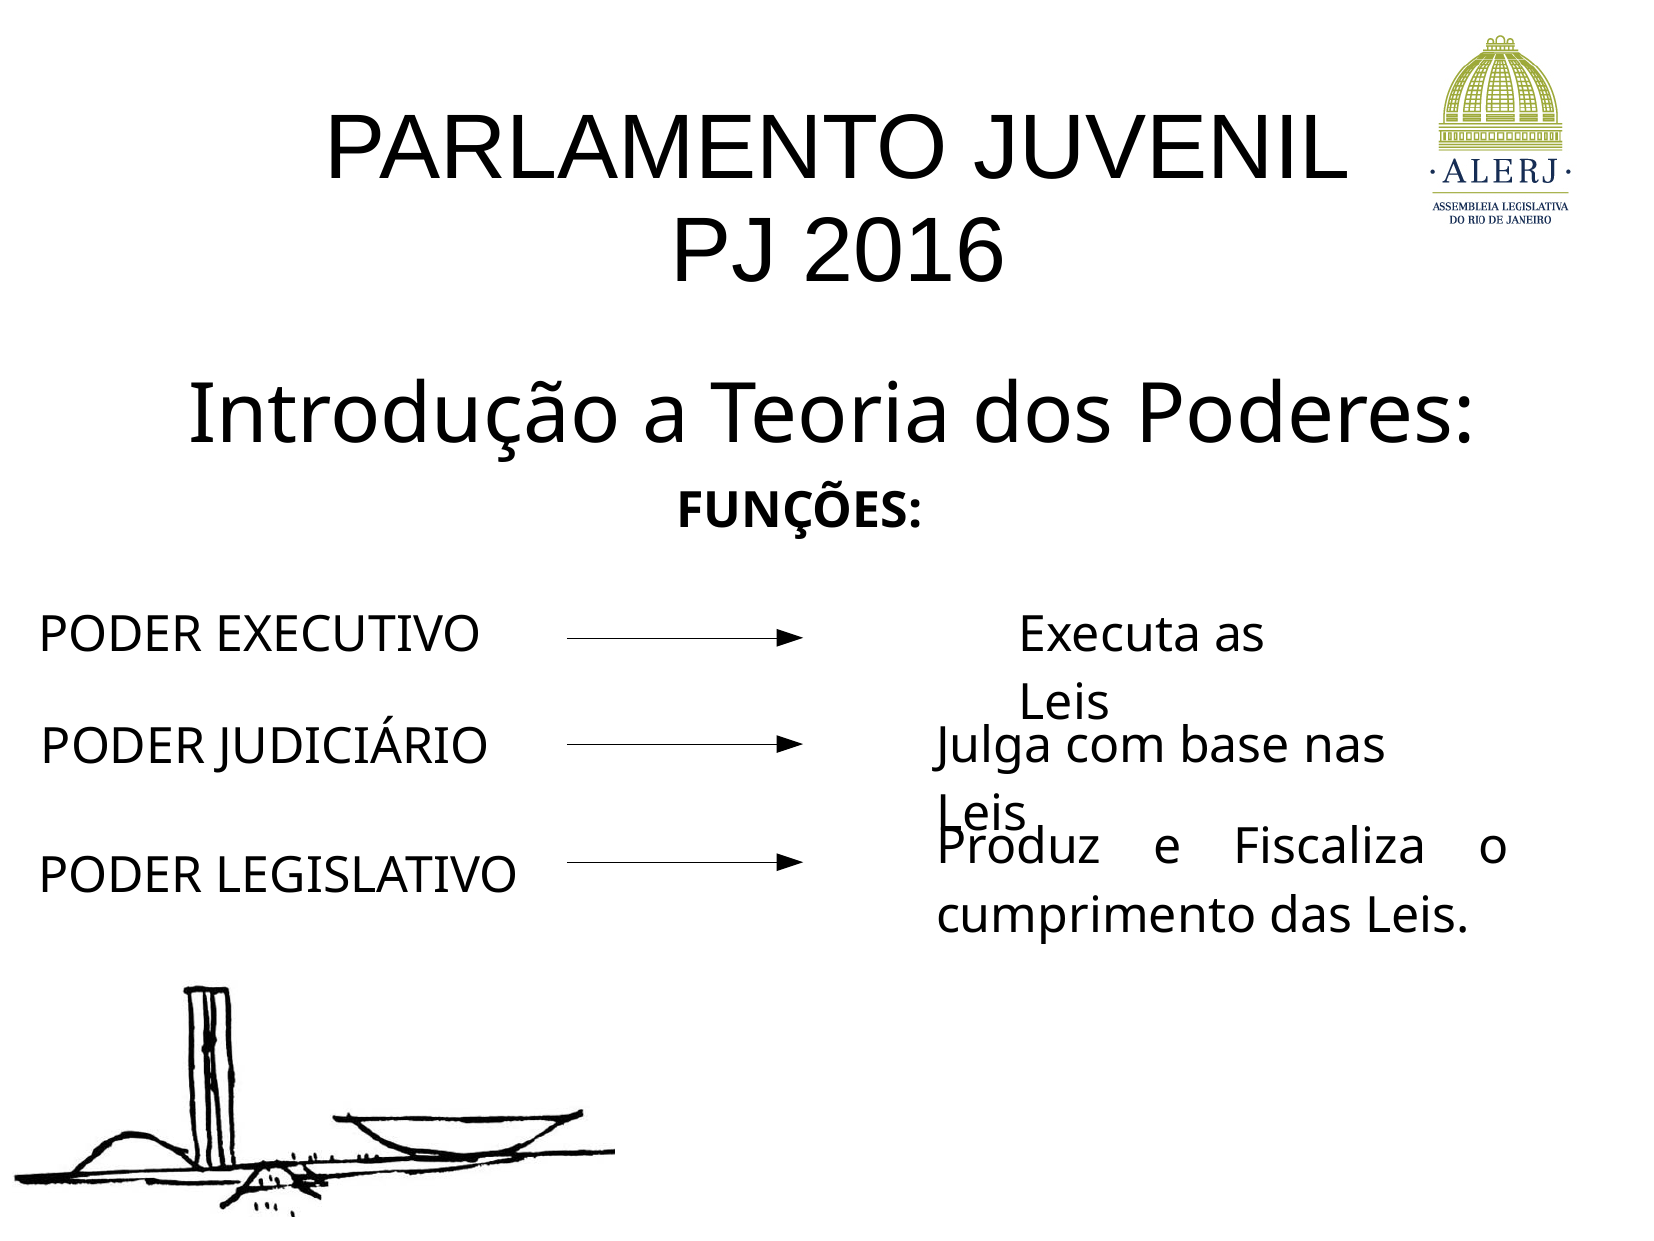

# PARLAMENTO JUVENIL PJ 2016
Introdução a Teoria dos Poderes:
FUNÇÕES:
PODER EXECUTIVO
Executa as Leis
Julga com base nas Leis
PODER JUDICIÁRIO
Produz e Fiscaliza o cumprimento das Leis.
PODER LEGISLATIVO